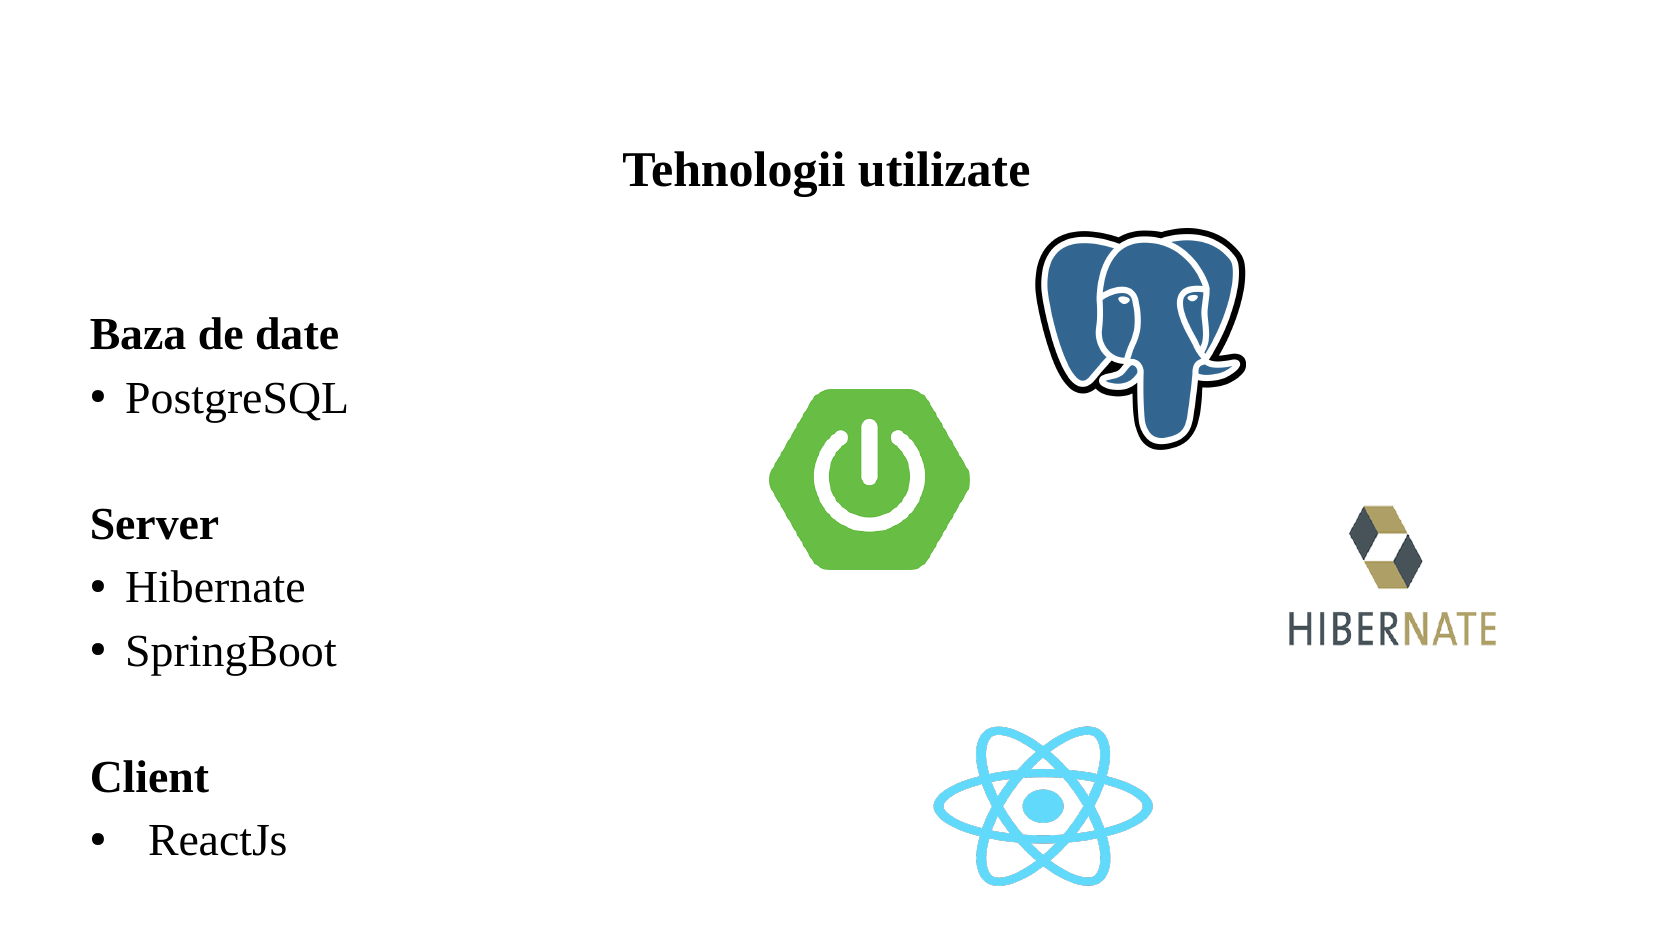

Tehnologii utilizate
Baza de date
PostgreSQL
Server
Hibernate
SpringBoot
Client
 ReactJs